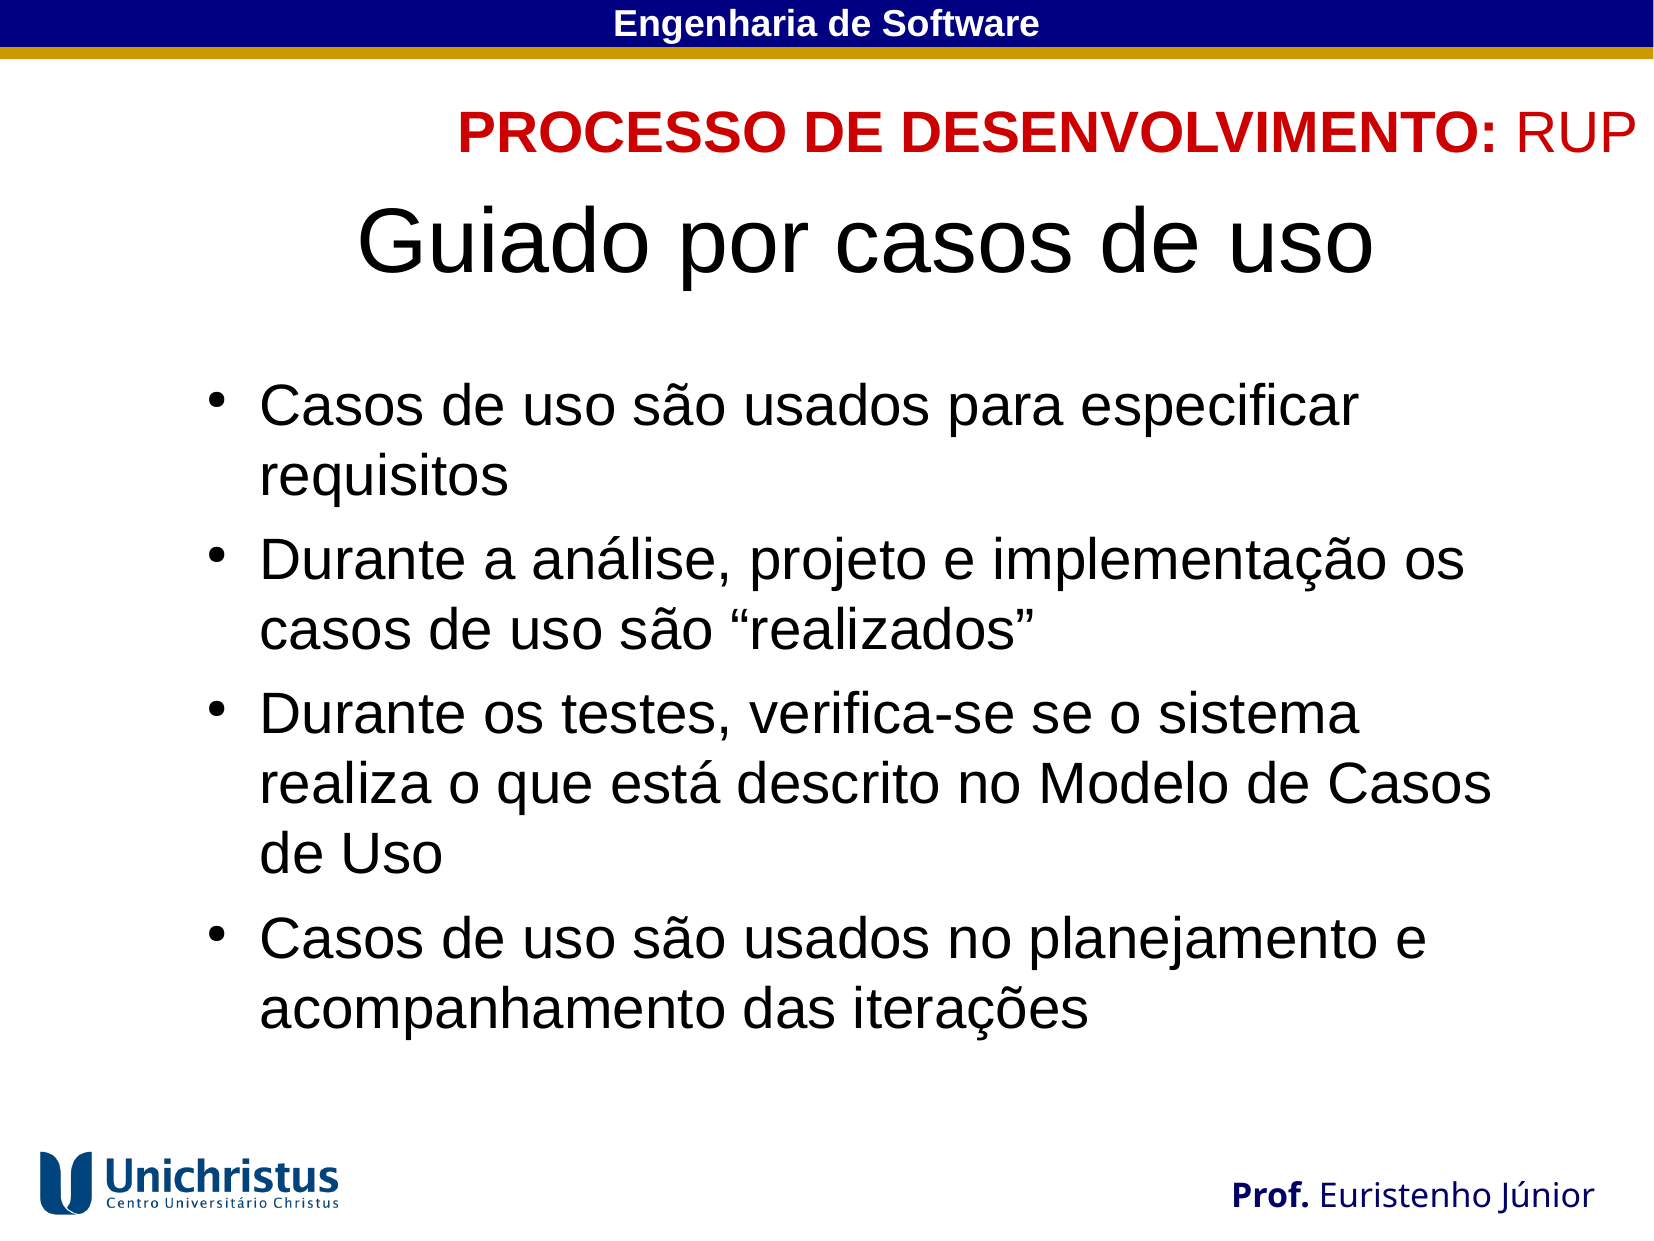

Engenharia de Software
PROCESSO DE DESENVOLVIMENTO: RUP
# Guiado por casos de uso
Casos de uso são usados para especificar requisitos
Durante a análise, projeto e implementação os casos de uso são “realizados”
Durante os testes, verifica-se se o sistema realiza o que está descrito no Modelo de Casos de Uso
Casos de uso são usados no planejamento e acompanhamento das iterações
Prof. Euristenho Júnior